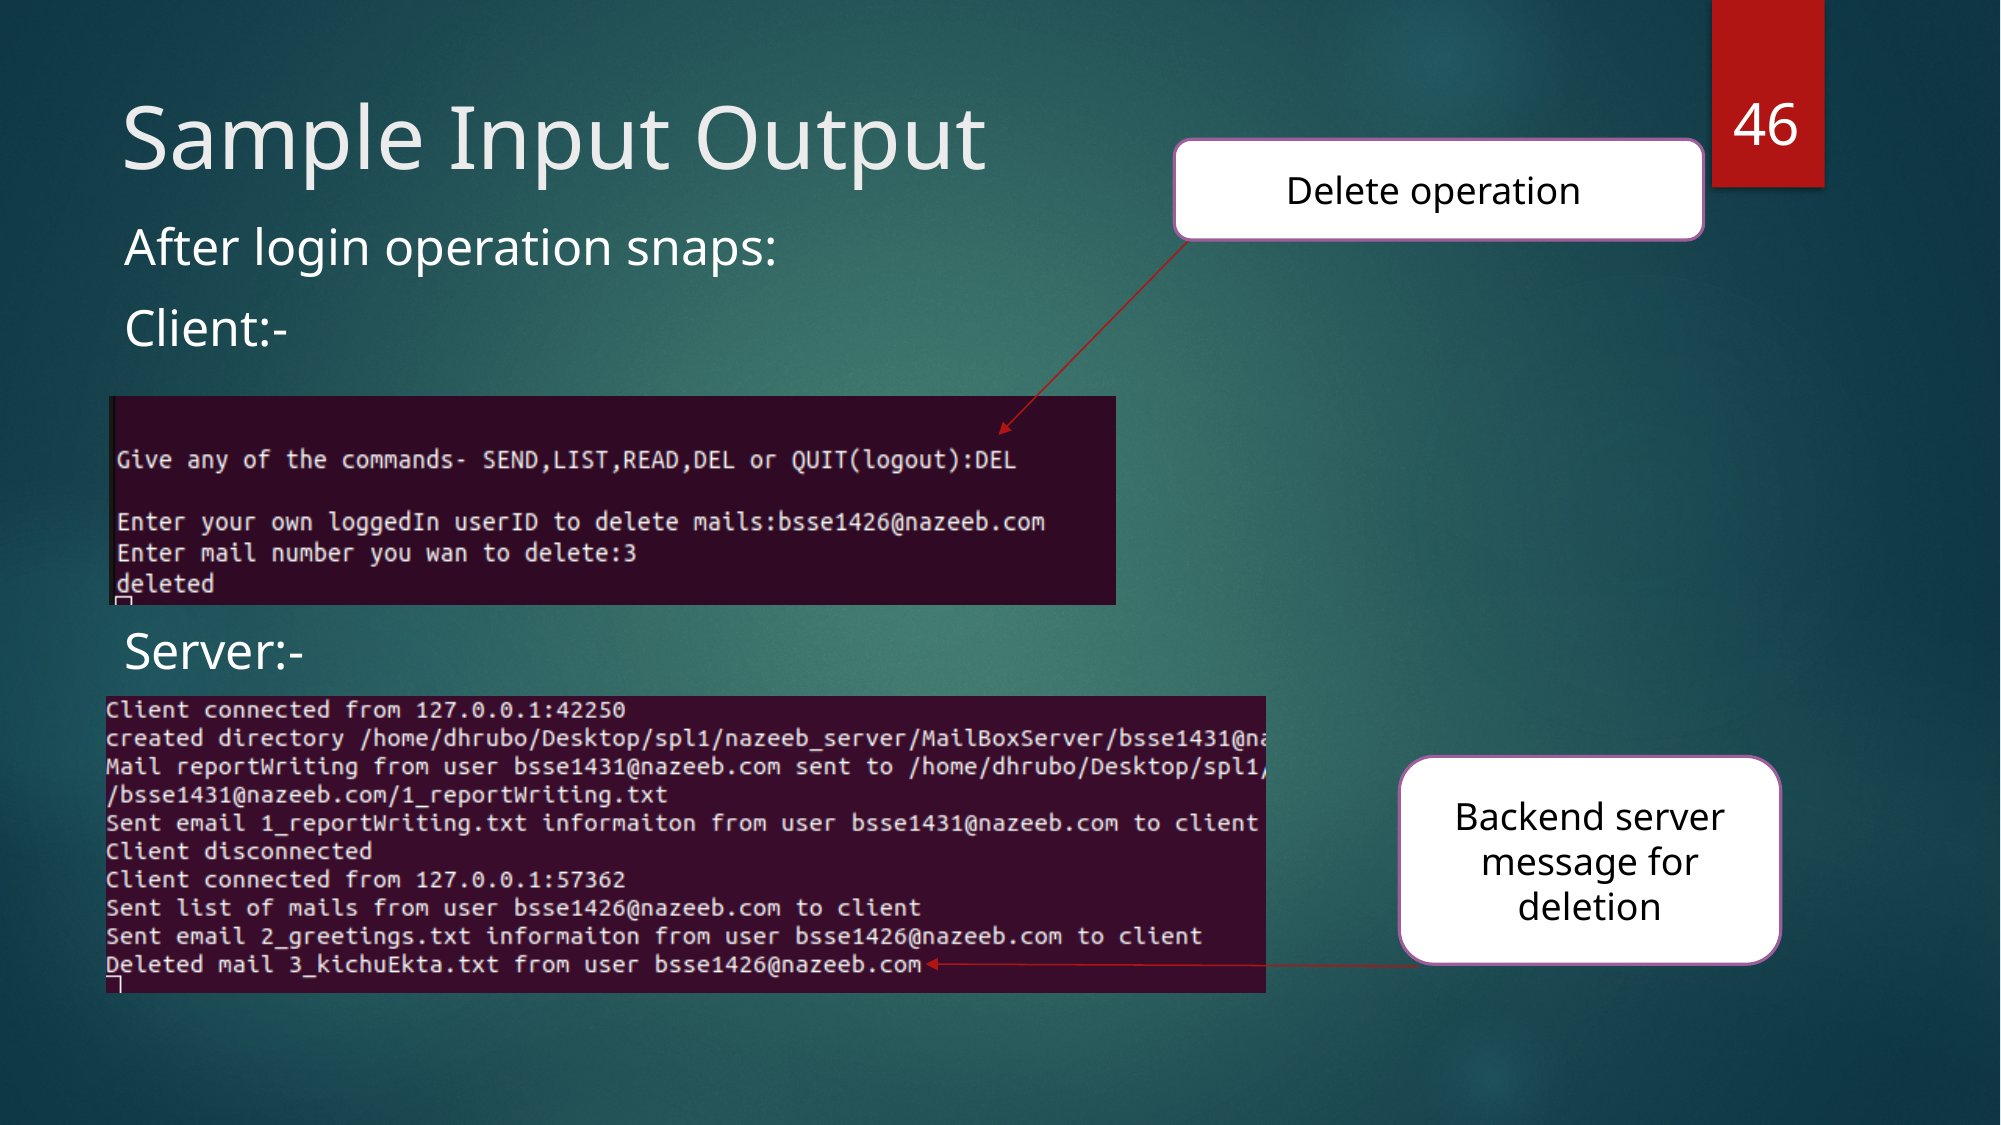

46
# Sample Input Output
Delete operation
After login operation snaps:
Client:-
Server:-
Backend server message for deletion